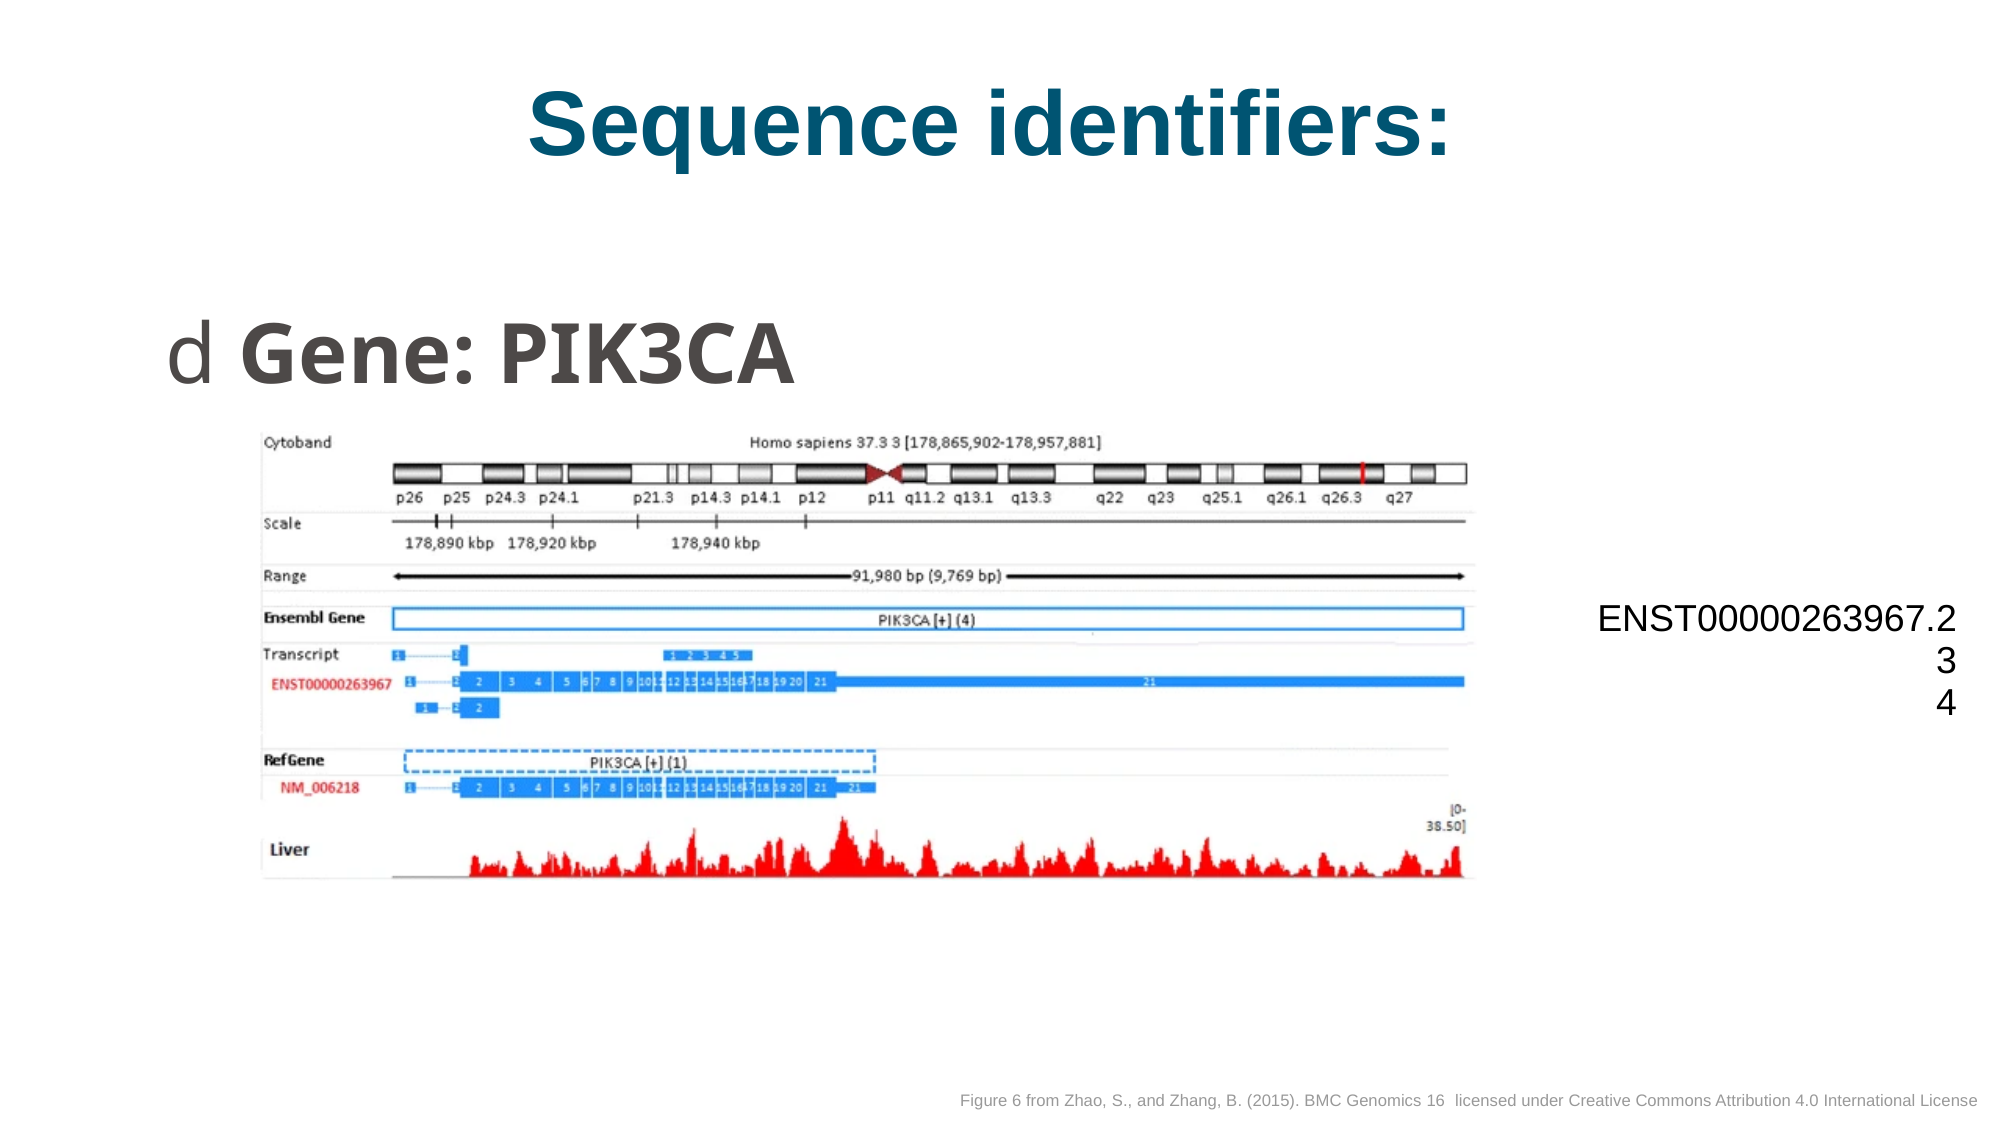

#
Sequence identifiers:
d	Gene: PIK3CA
ENST00000263967.2
				3
4
Figure 6 from Zhao, S., and Zhang, B. (2015). BMC Genomics 16 licensed under Creative Commons Attribution 4.0 International License